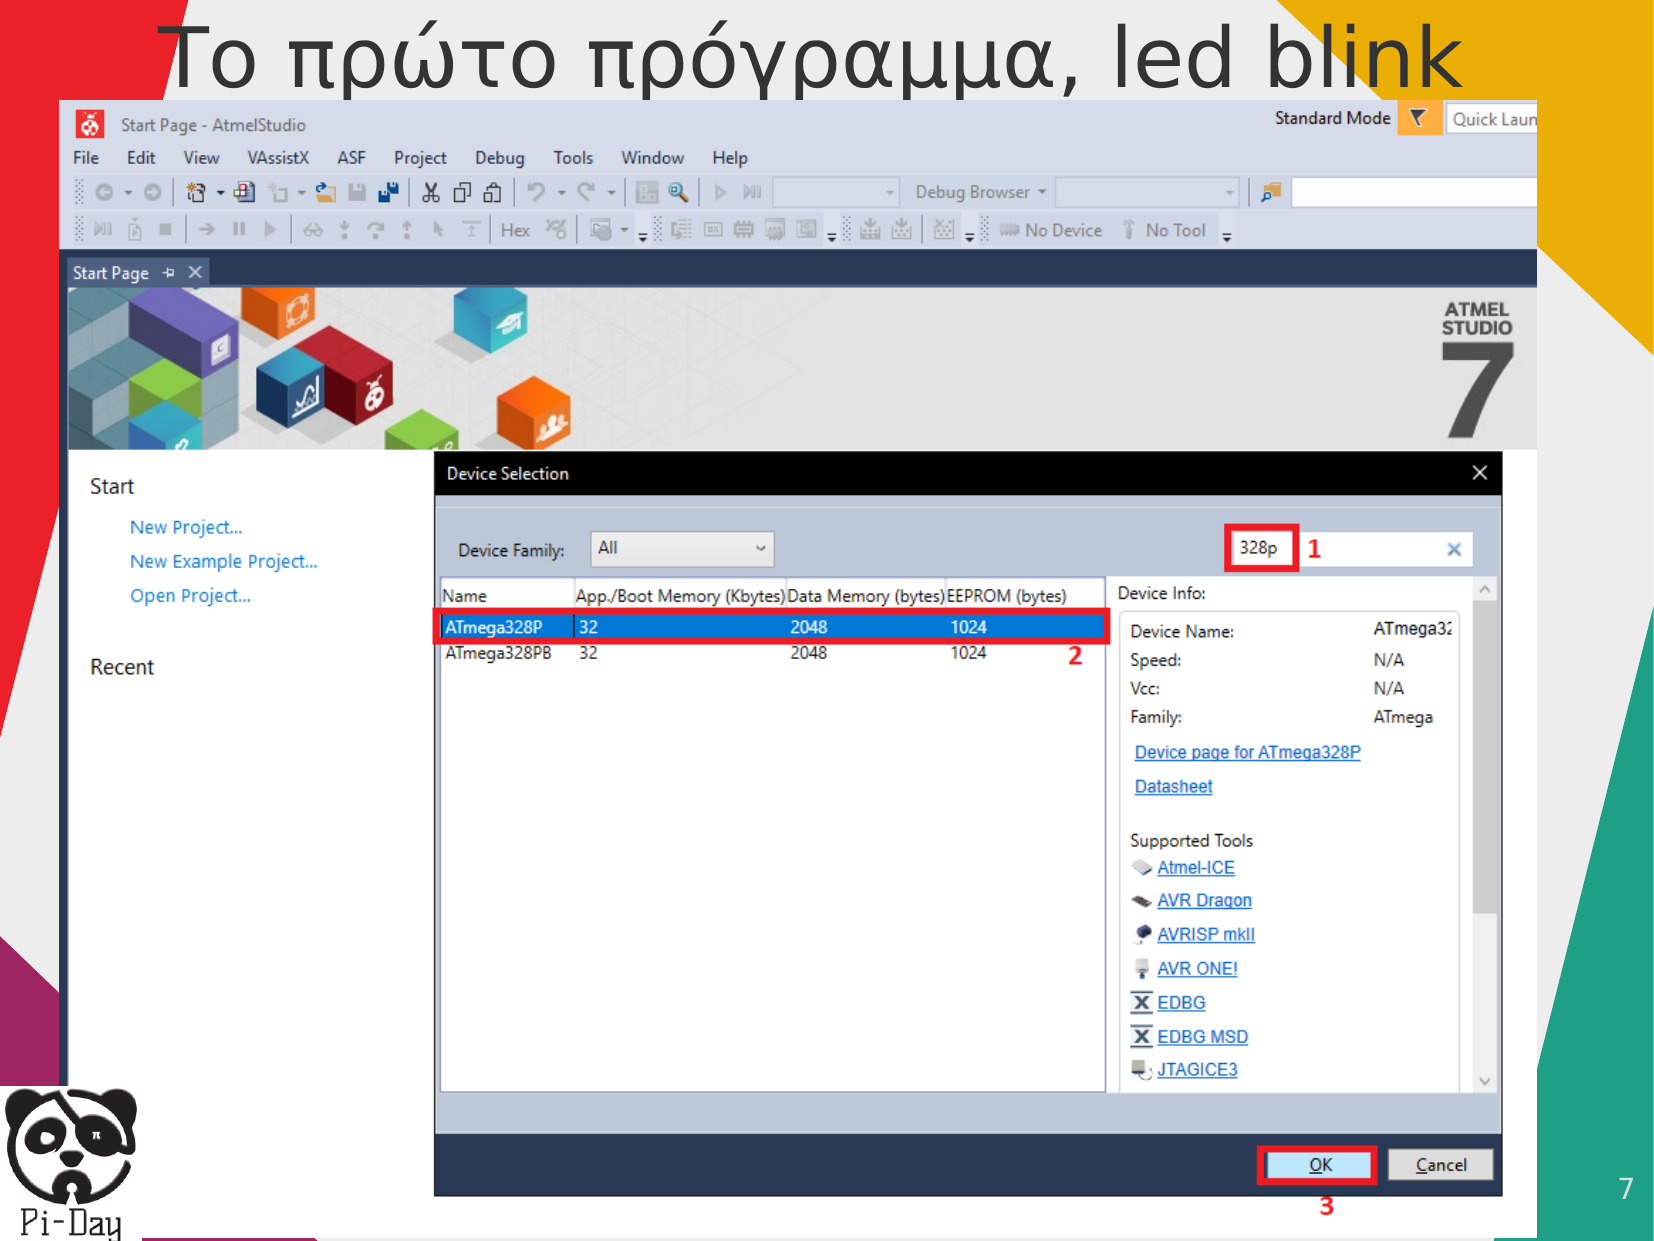

# Το πρώτο πρόγραμμα, led blink
7